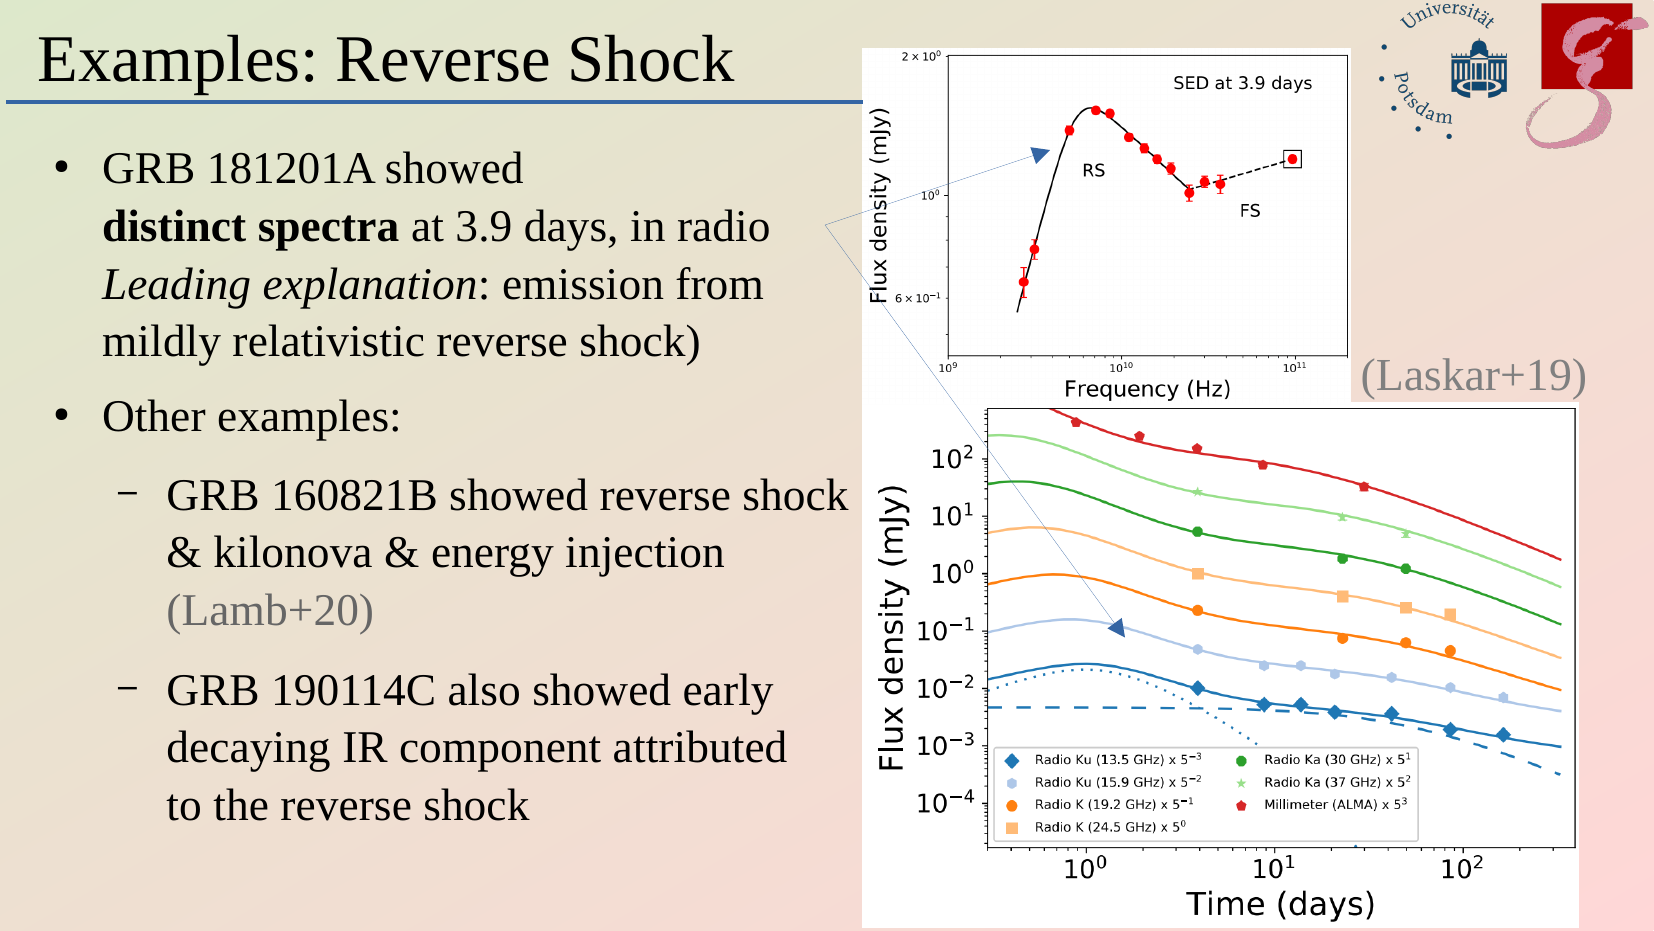

# Examples: Reverse Shock
GRB 181201A showed
distinct spectra at 3.9 days, in radio
Leading explanation: emission from mildly relativistic reverse shock)
Other examples:
GRB 160821B showed reverse shock
& kilonova & energy injection (Lamb+20)
GRB 190114C also showed early
decaying IR component attributed
to the reverse shock
(Laskar+19)